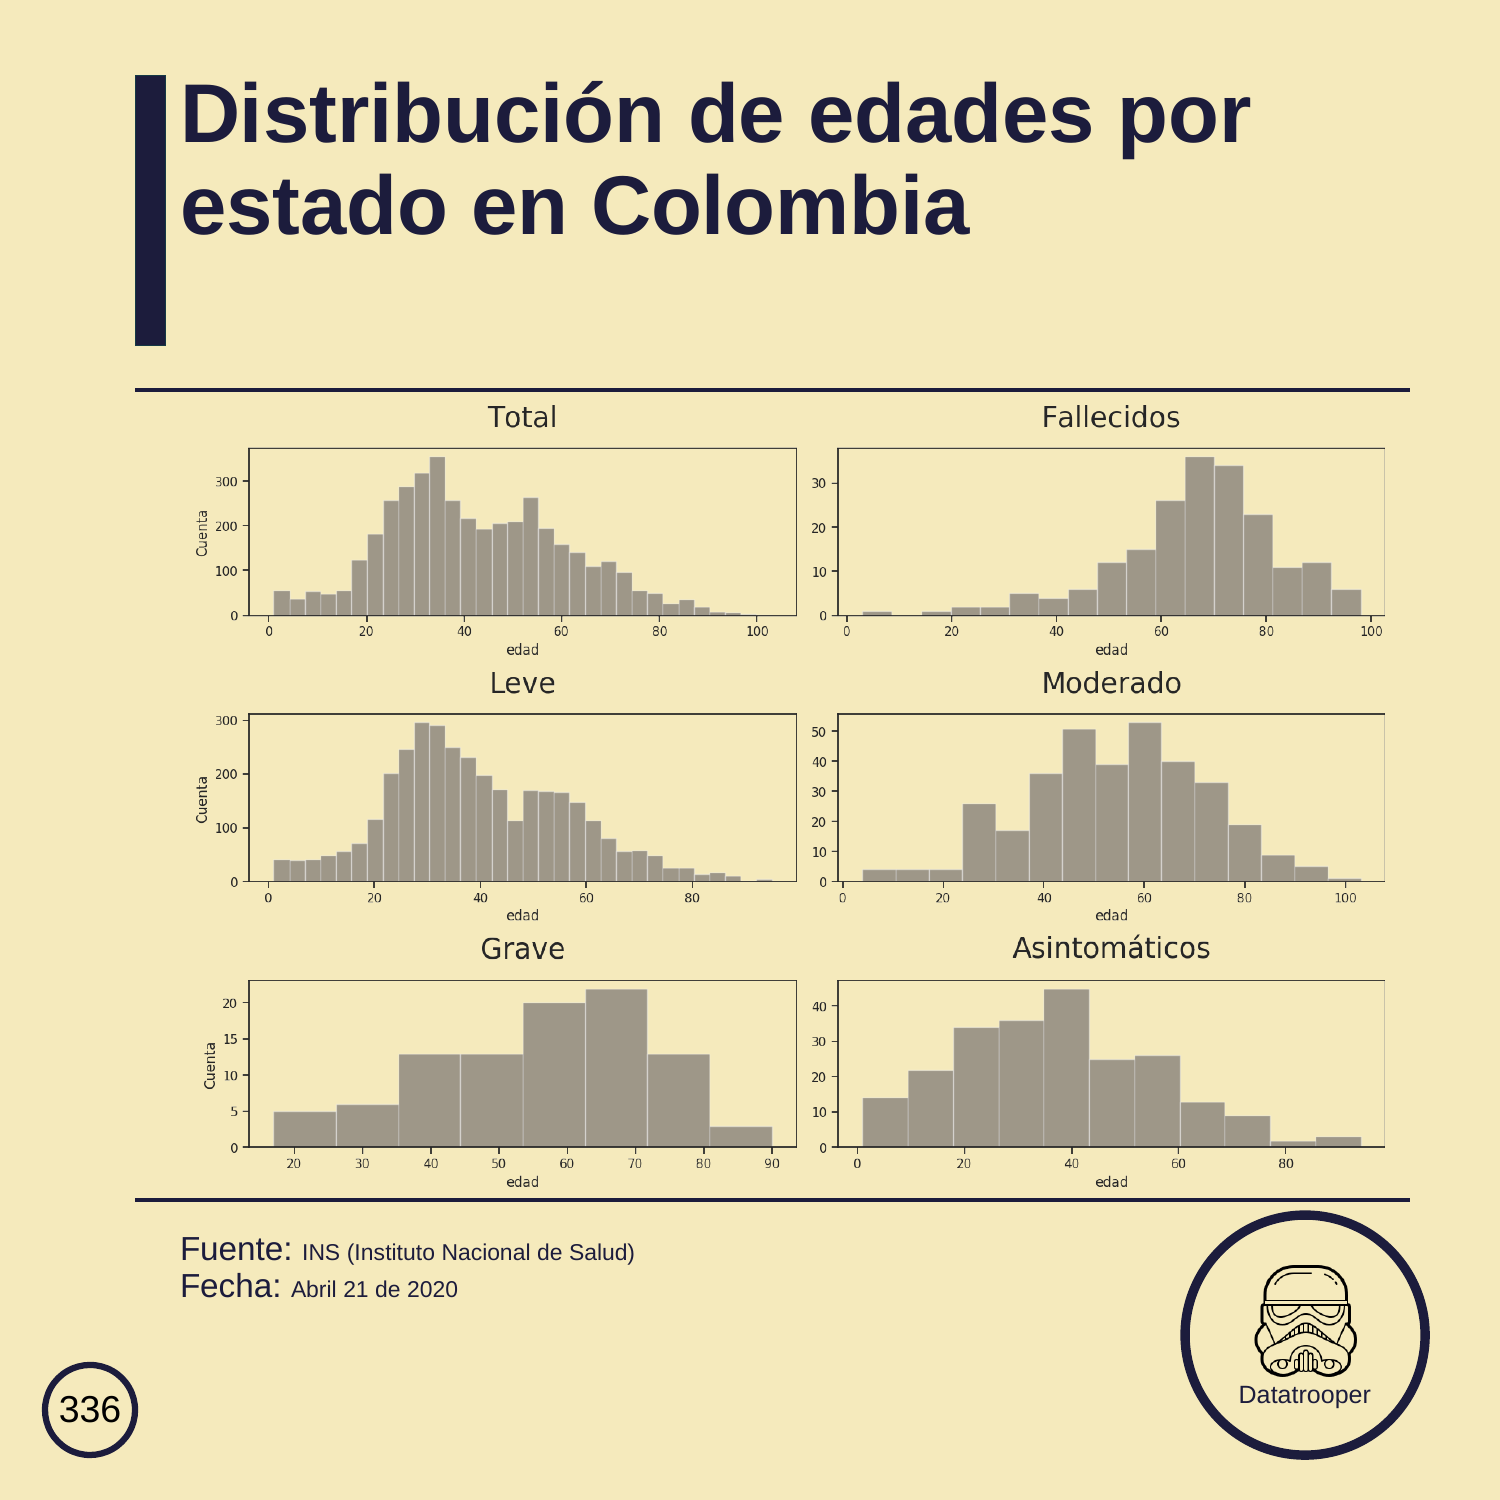

# Distribución de edades por estado en Colombia
Fuente: INS (Instituto Nacional de Salud)
Fecha: Abril 21 de 2020
336
Datatrooper